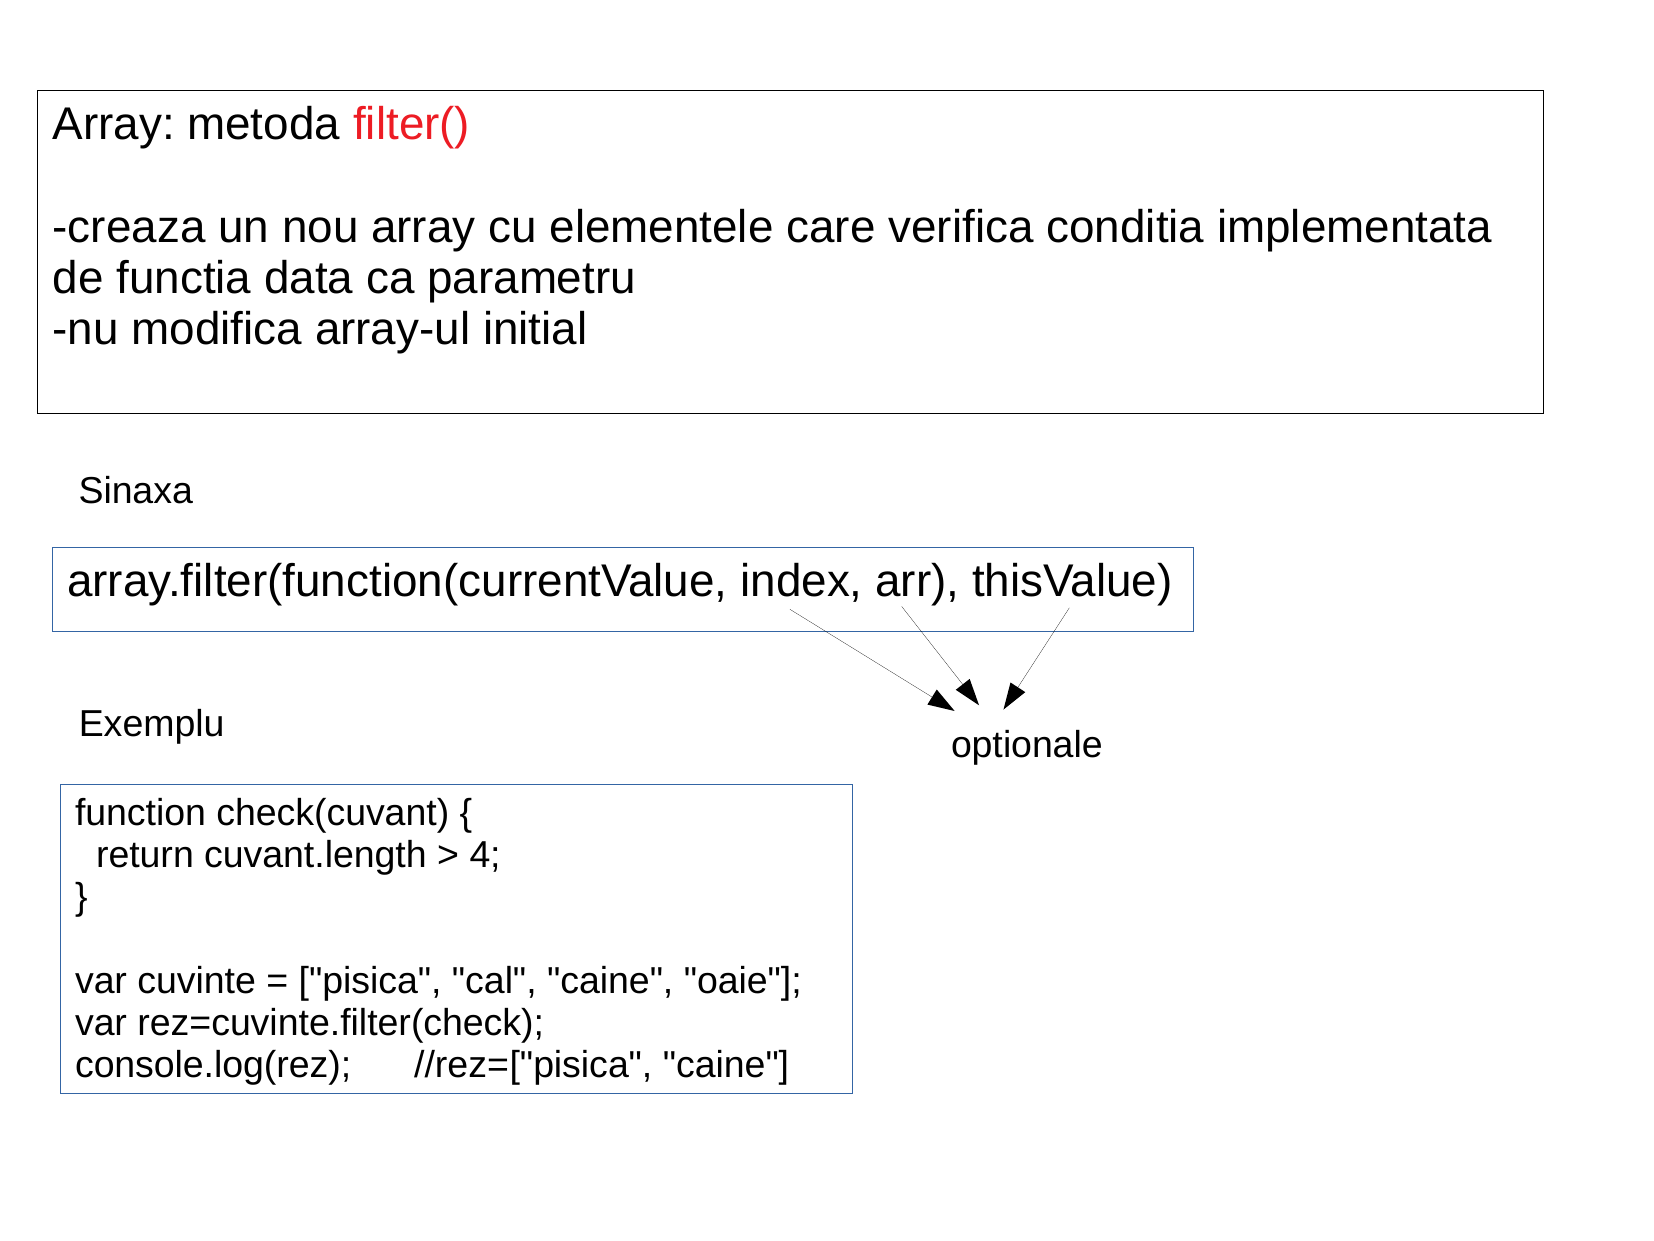

Array: metoda filter()
-creaza un nou array cu elementele care verifica conditia implementata de functia data ca parametru
-nu modifica array-ul initial
Sinaxa
array.filter(function(currentValue, index, arr), thisValue)
Exemplu
optionale
function check(cuvant) {
 return cuvant.length > 4;
}
var cuvinte = ["pisica", "cal", "caine", "oaie"];
var rez=cuvinte.filter(check);
console.log(rez); //rez=["pisica", "caine"]